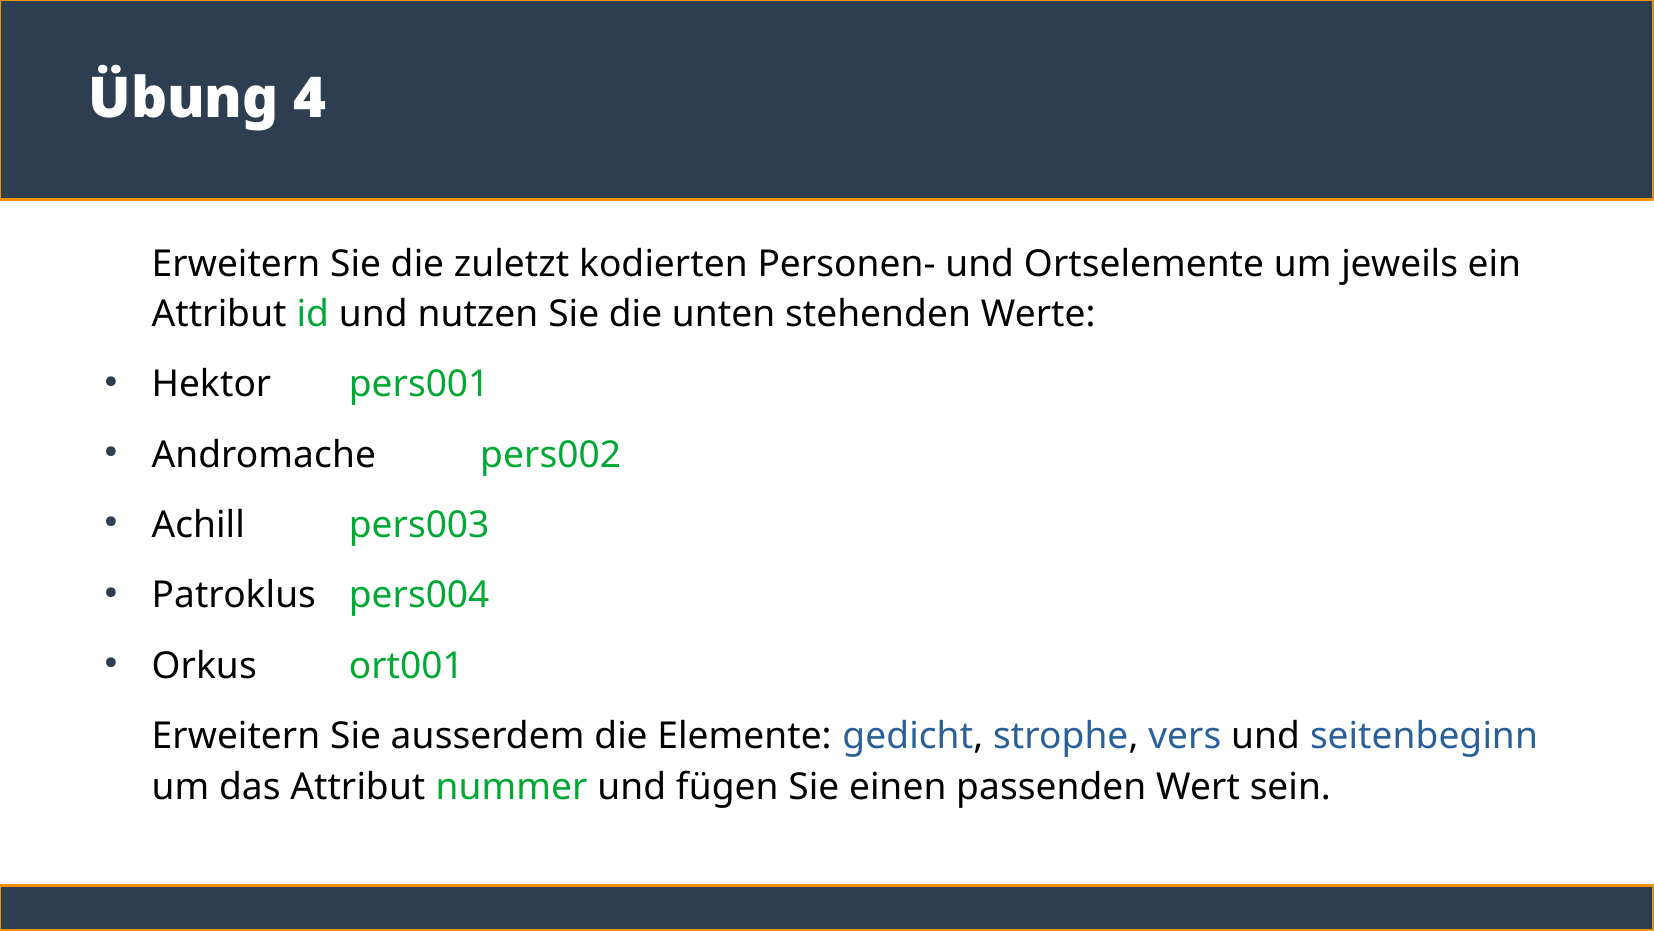

# Übung 4
Erweitern Sie die zuletzt kodierten Personen- und Ortselemente um jeweils ein Attribut id und nutzen Sie die unten stehenden Werte:
Hektor			pers001
Andromache		pers002
Achill			pers003
Patroklus		pers004
Orkus			ort001
Erweitern Sie ausserdem die Elemente: gedicht, strophe, vers und seitenbeginn um das Attribut nummer und fügen Sie einen passenden Wert sein.